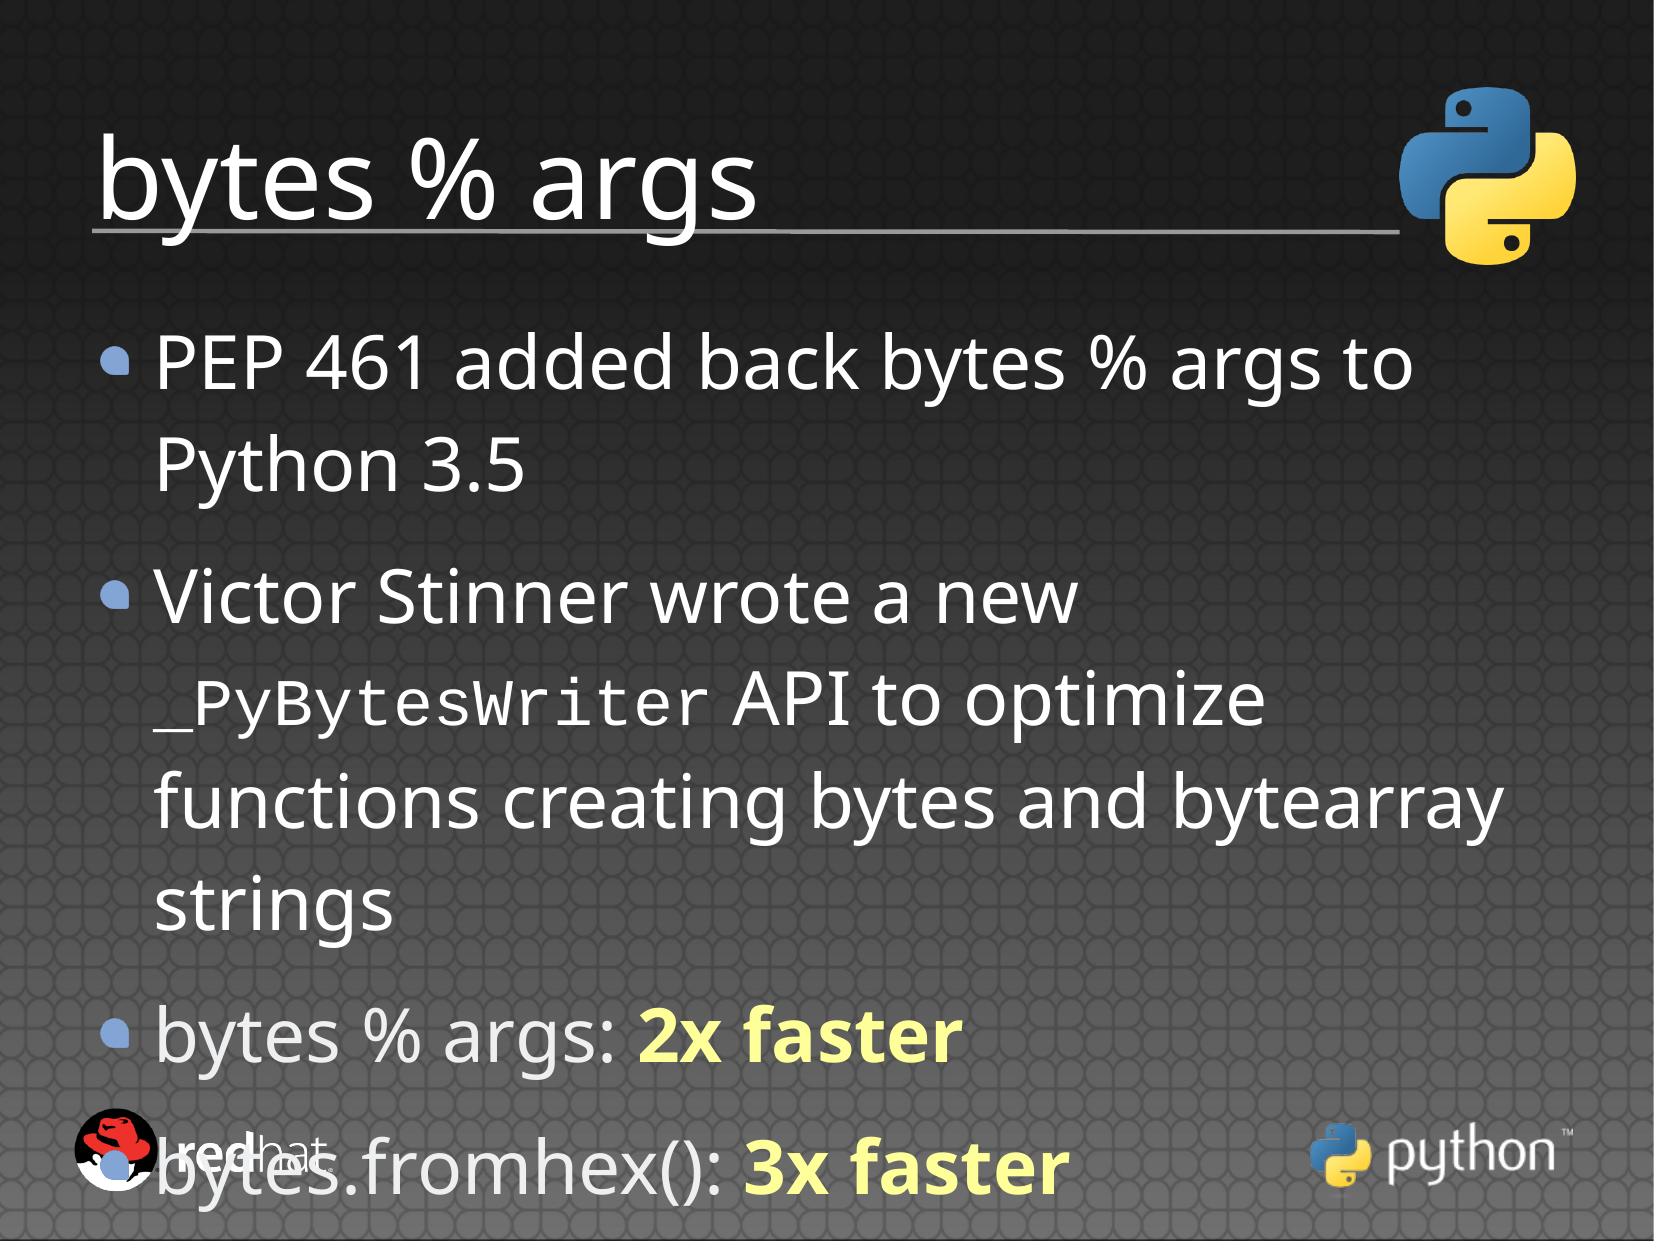

bytes % args
# PEP 461 added back bytes % args to Python 3.5
Victor Stinner wrote a new _PyBytesWriter API to optimize functions creating bytes and bytearray strings
bytes % args: 2x faster
bytes.fromhex(): 3x faster